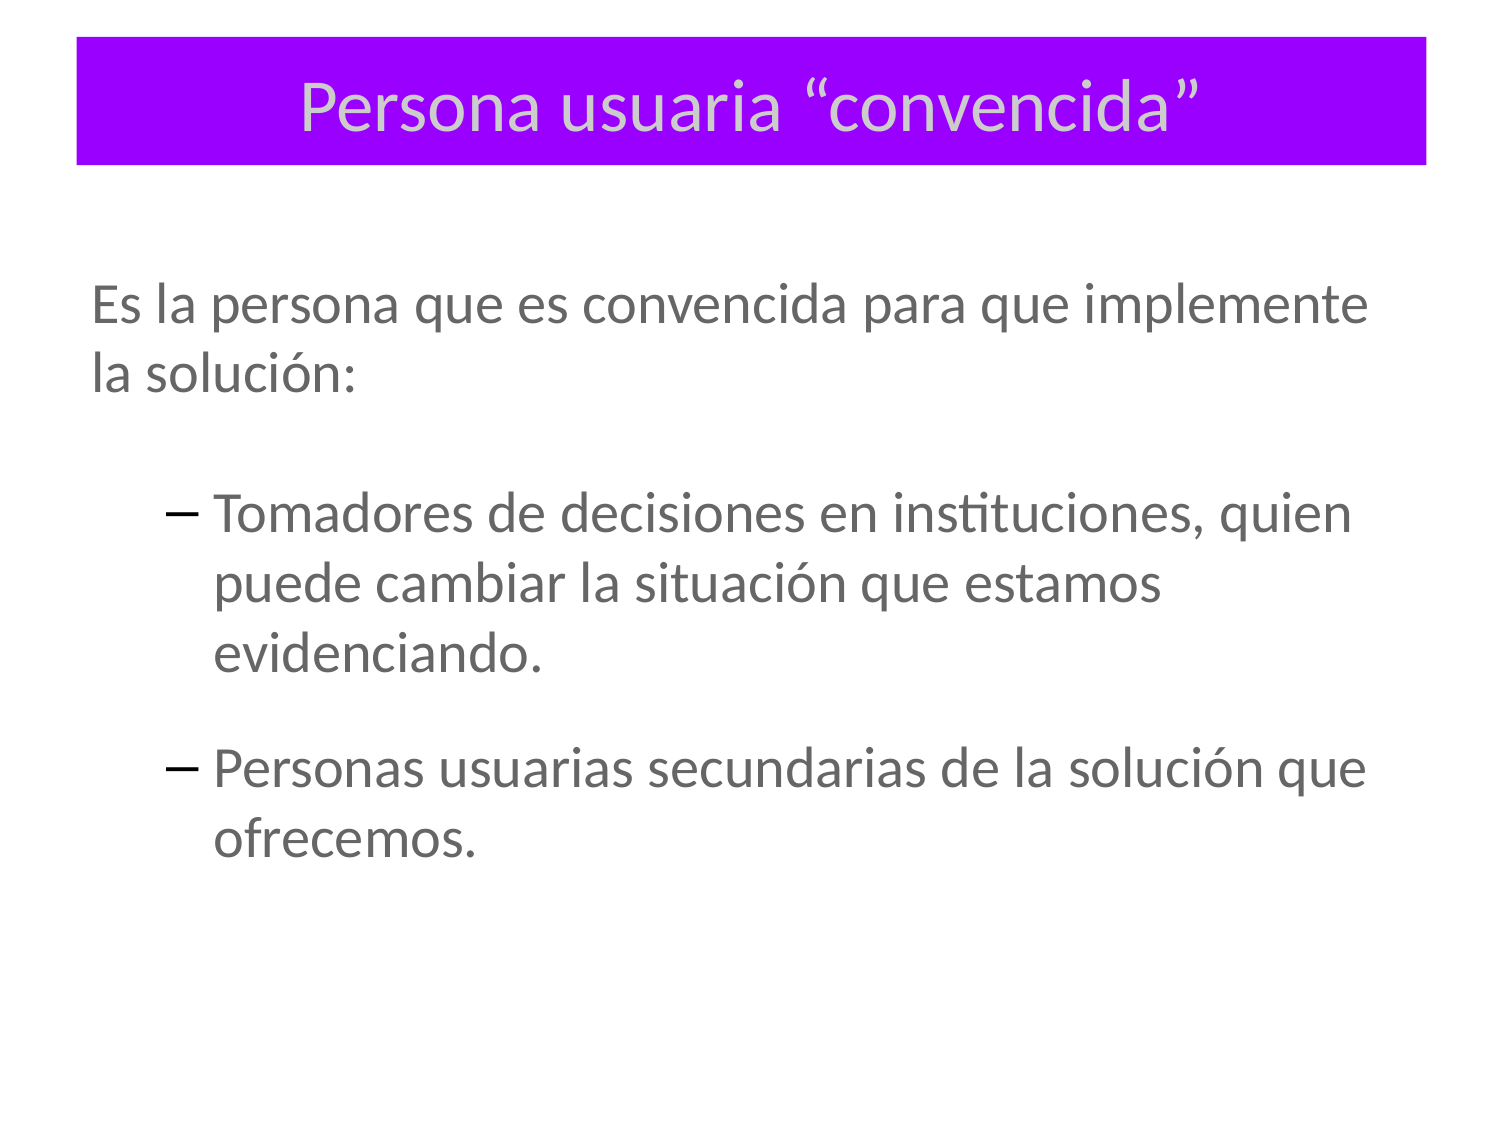

Persona usuaria “convencida”
Es la persona que es convencida para que implemente la solución:
Tomadores de decisiones en instituciones, quien puede cambiar la situación que estamos evidenciando.
Personas usuarias secundarias de la solución que ofrecemos.